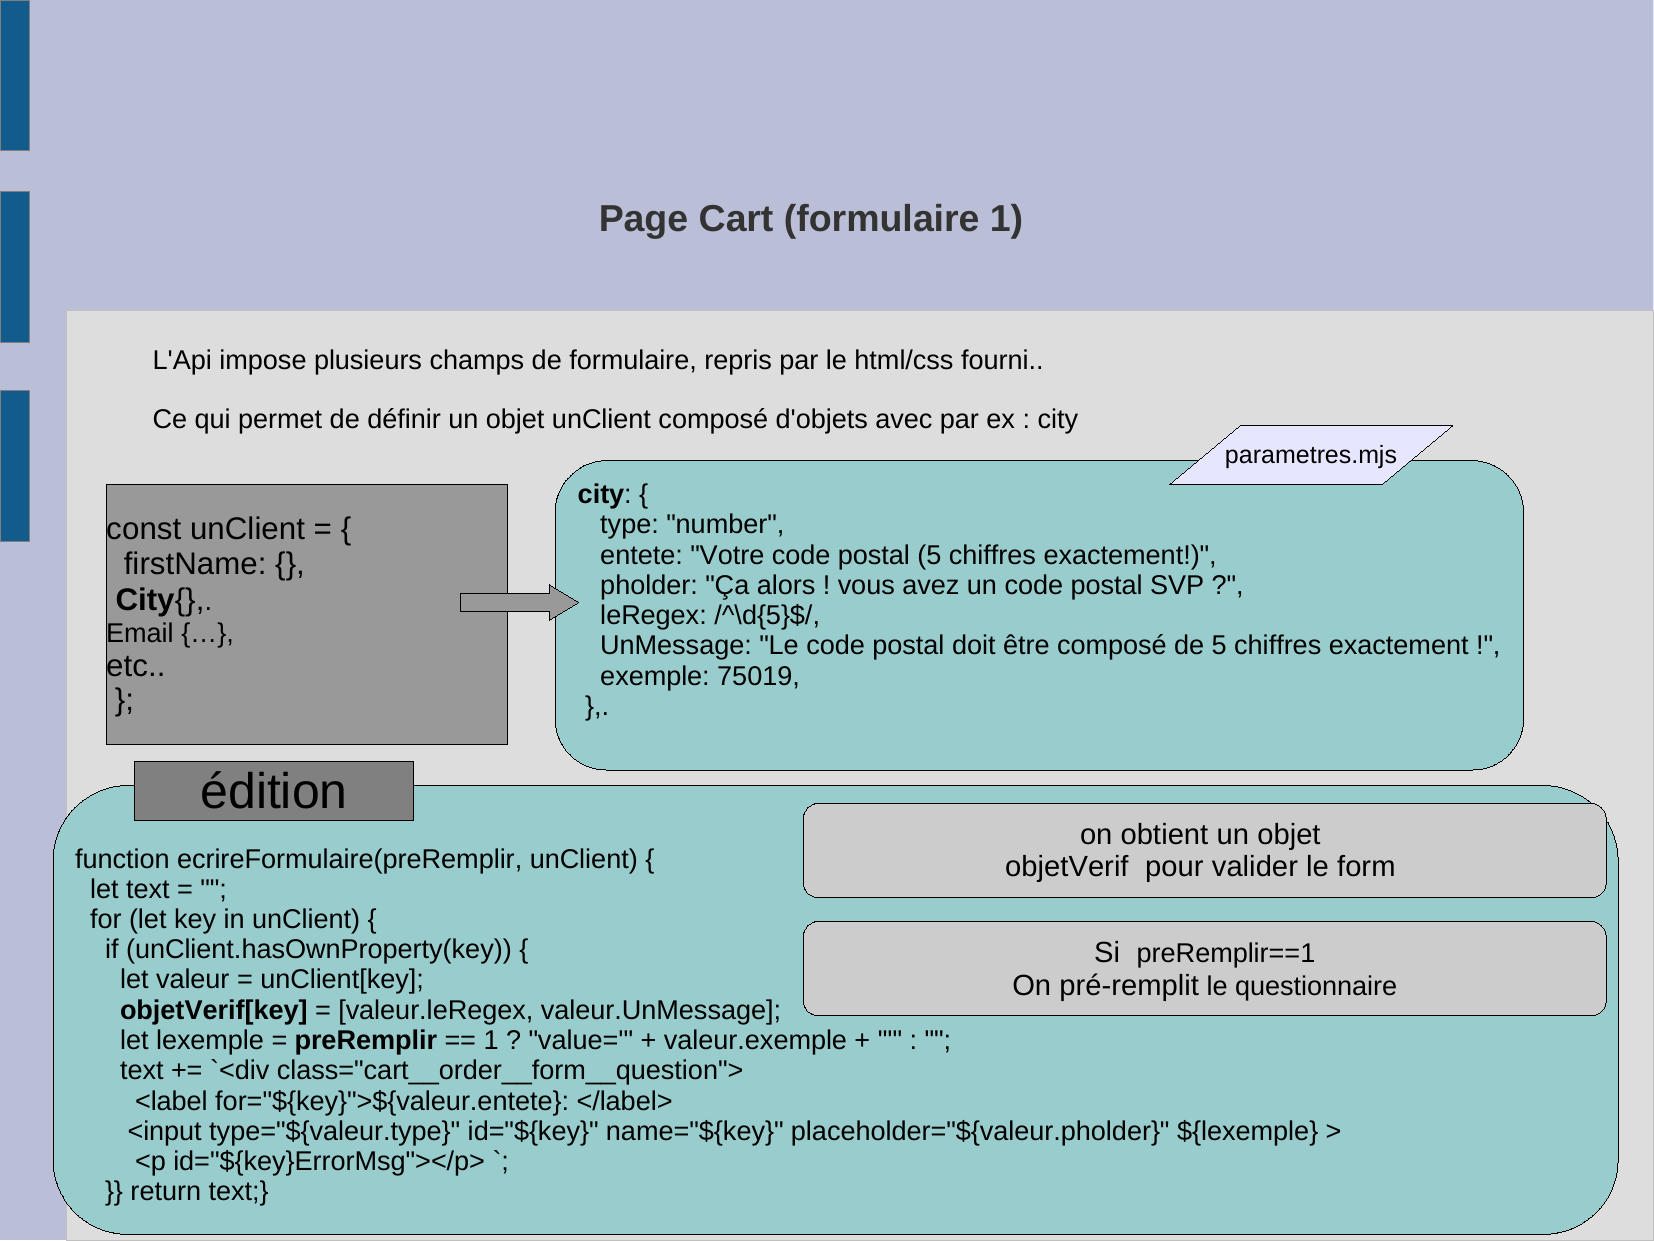

# Page Cart (formulaire 1)
L'Api impose plusieurs champs de formulaire, repris par le html/css fourni..
Ce qui permet de définir un objet unClient composé d'objets avec par ex : city
parametres.mjs
 city: {
 type: "number",
 entete: "Votre code postal (5 chiffres exactement!)",
 pholder: "Ça alors ! vous avez un code postal SVP ?",
 leRegex: /^\d{5}$/,
 UnMessage: "Le code postal doit être composé de 5 chiffres exactement !",
 exemple: 75019,
 },.
const unClient = {
 firstName: {},
 City{},.
Email {…},
etc..
 };
édition
function ecrireFormulaire(preRemplir, unClient) {
 let text = "";
 for (let key in unClient) {
 if (unClient.hasOwnProperty(key)) {
 let valeur = unClient[key];
 objetVerif[key] = [valeur.leRegex, valeur.UnMessage];
 let lexemple = preRemplir == 1 ? "value='" + valeur.exemple + "'" : "";
 text += `<div class="cart__order__form__question">
 <label for="${key}">${valeur.entete}: </label>
 <input type="${valeur.type}" id="${key}" name="${key}" placeholder="${valeur.pholder}" ${lexemple} >
 <p id="${key}ErrorMsg"></p> `;
 }} return text;}
on obtient un objet
objetVerif pour valider le form
Si preRemplir==1
On pré-remplit le questionnaire